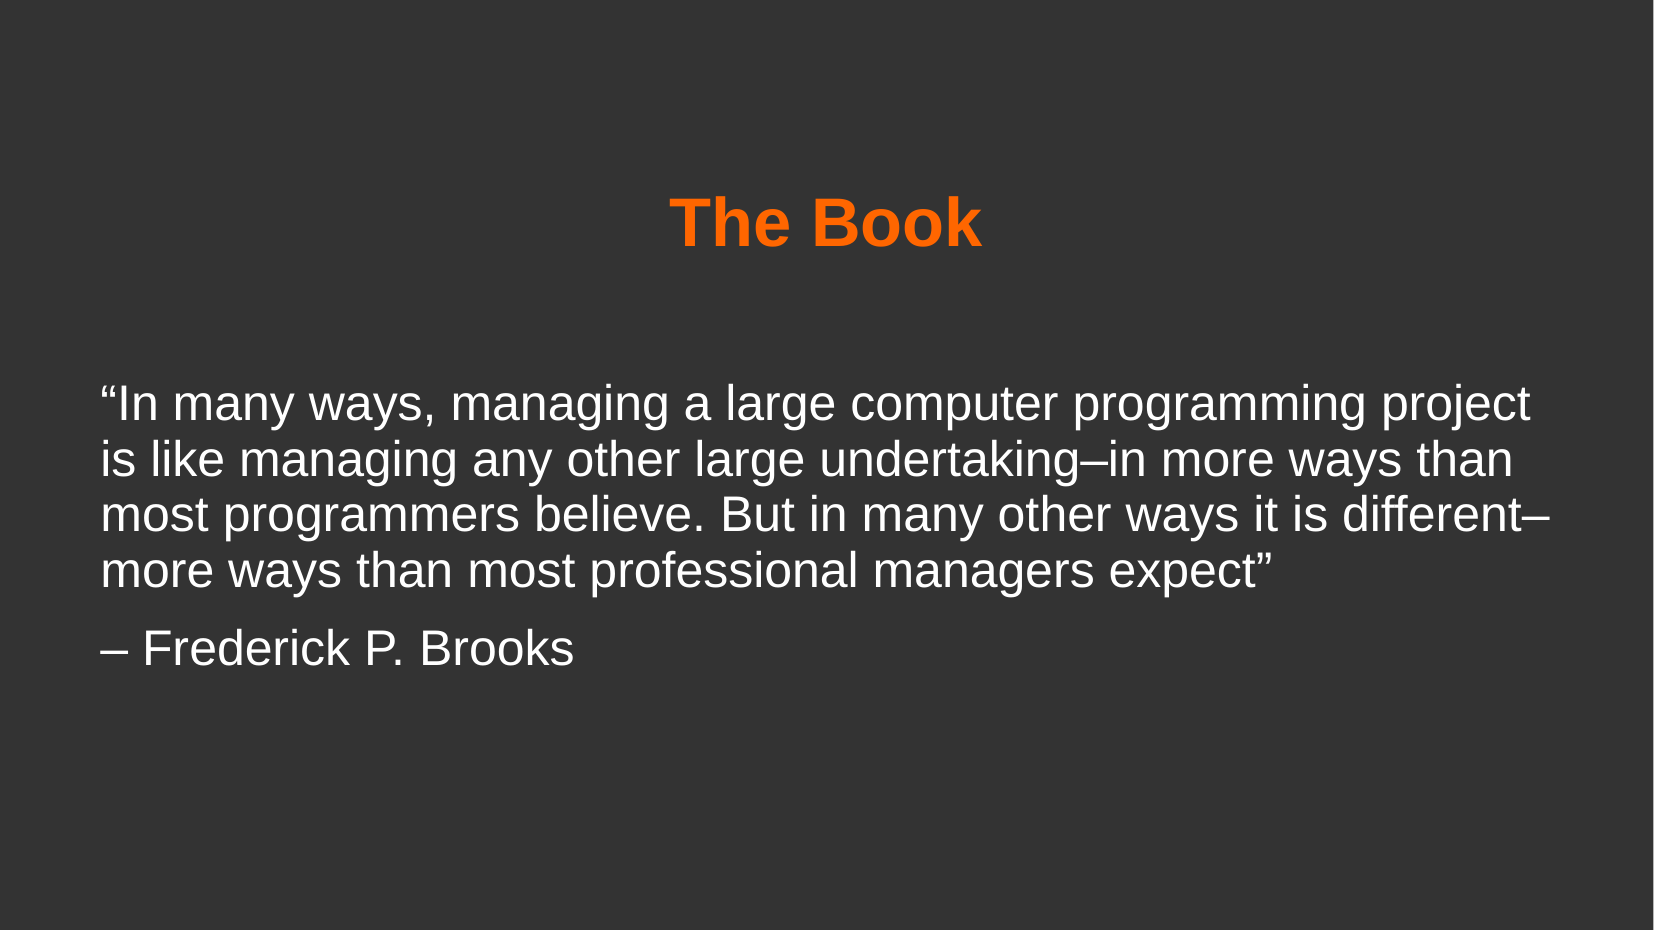

# The Book
“In many ways, managing a large computer programming project is like managing any other large undertaking–in more ways than most programmers believe. But in many other ways it is different–more ways than most professional managers expect”
– Frederick P. Brooks